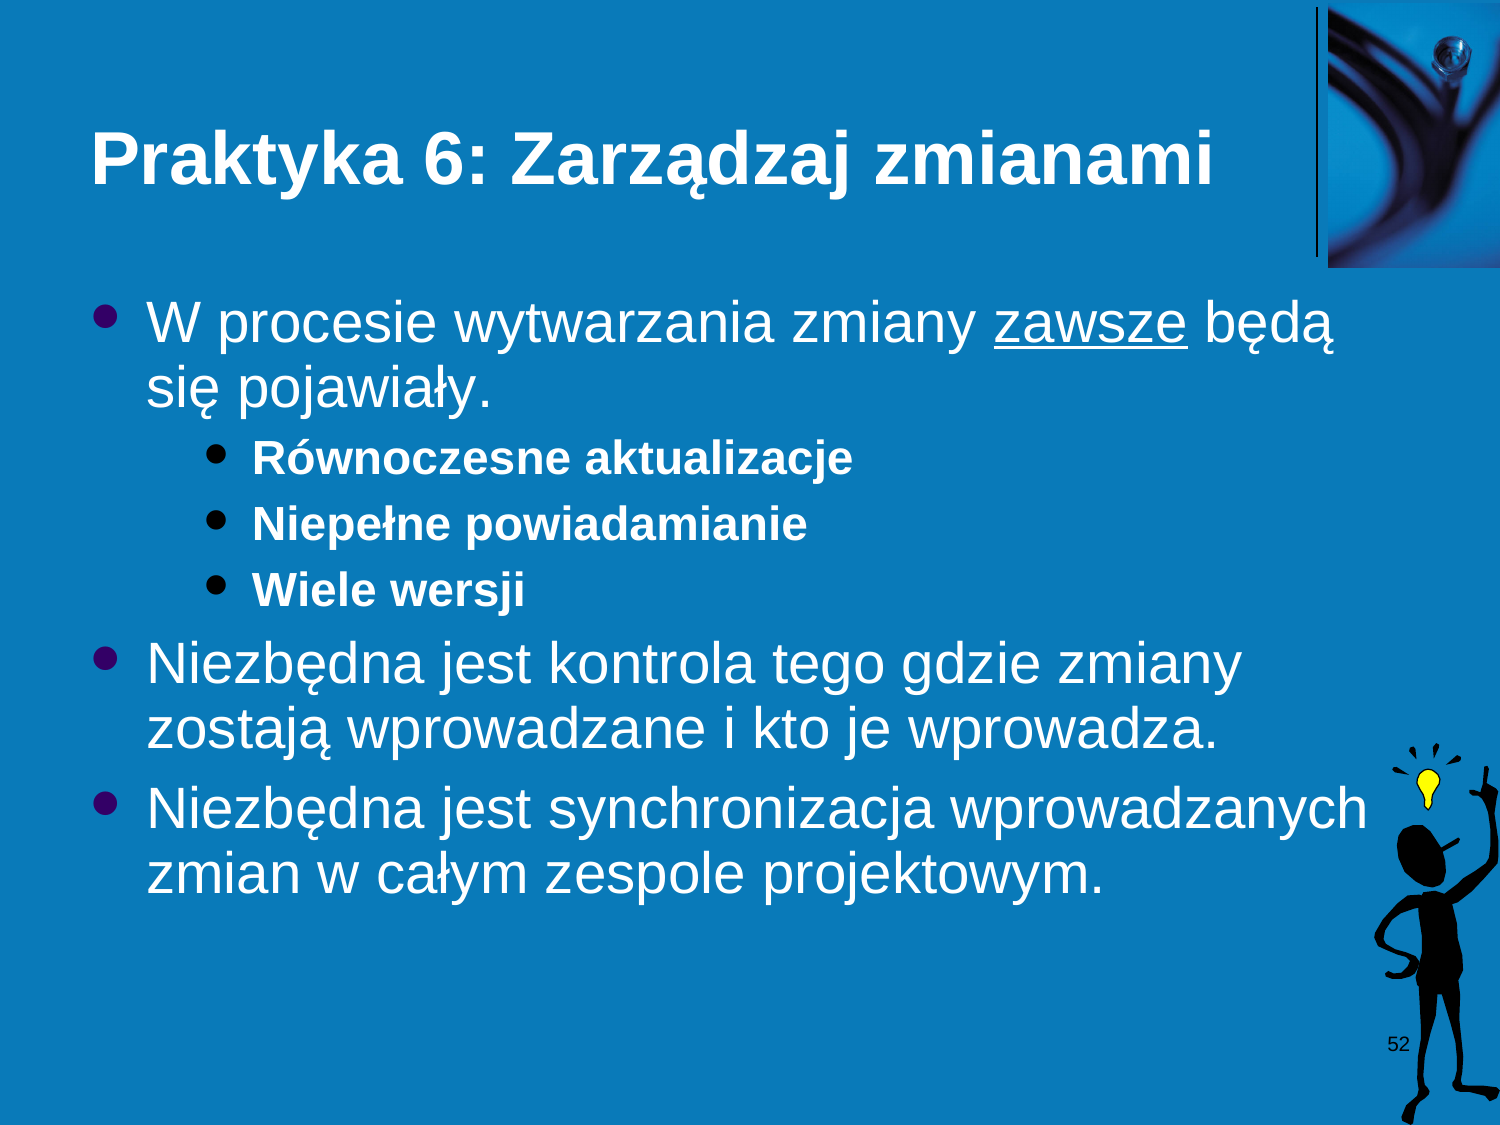

# Praktyka 6: Zarządzaj zmianami
W procesie wytwarzania zmiany zawsze będą się pojawiały.
Równoczesne aktualizacje
Niepełne powiadamianie
Wiele wersji
Niezbędna jest kontrola tego gdzie zmiany zostają wprowadzane i kto je wprowadza.
Niezbędna jest synchronizacja wprowadzanych zmian w całym zespole projektowym.
52